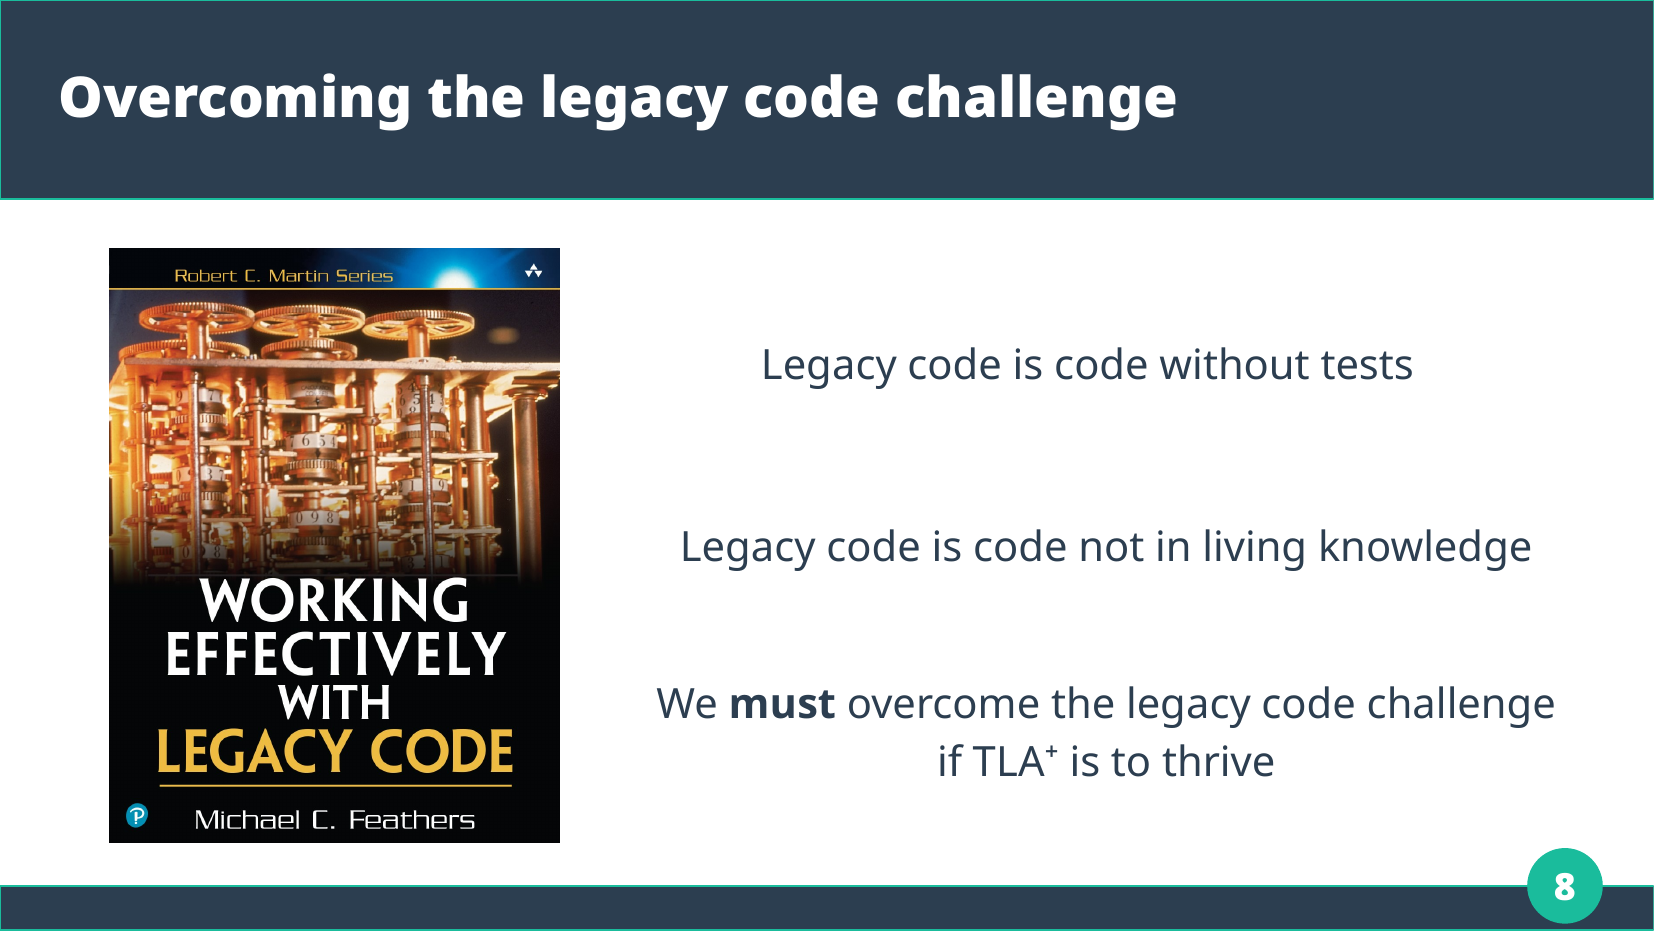

# Overcoming the legacy code challenge
Legacy code is code without tests
Legacy code is code not in living knowledge
We must overcome the legacy code challenge if TLA⁺ is to thrive
8